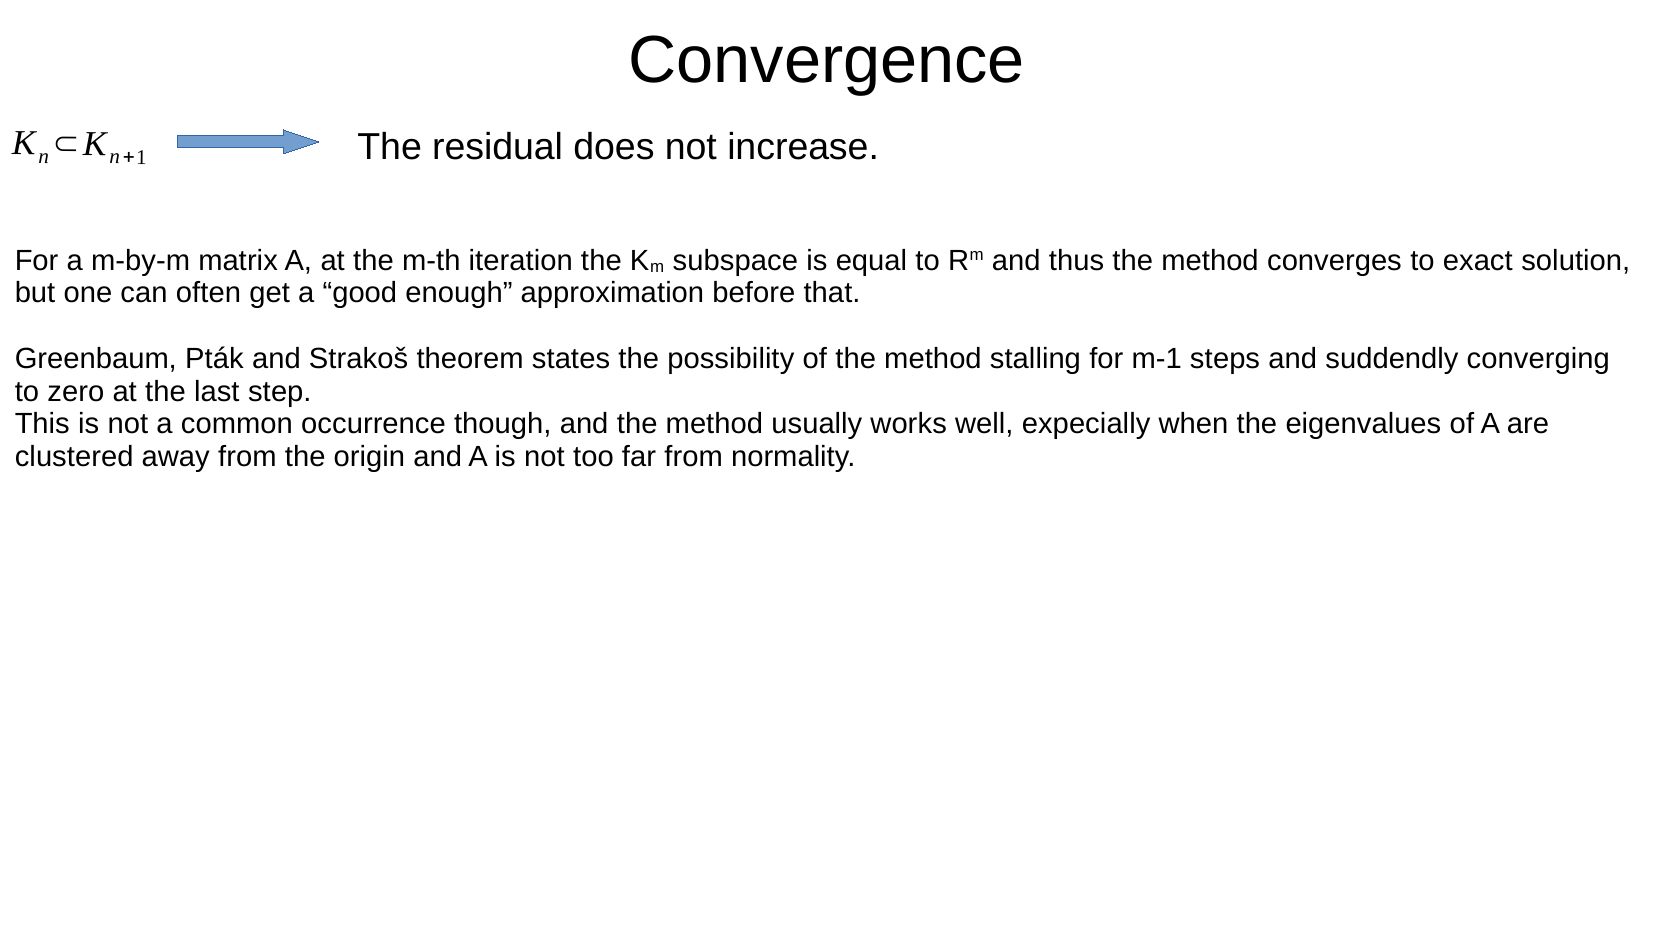

# Convergence
The residual does not increase.
For a m-by-m matrix A, at the m-th iteration the Km subspace is equal to Rm and thus the method converges to exact solution, but one can often get a “good enough” approximation before that.
Greenbaum, Pták and Strakoš theorem states the possibility of the method stalling for m-1 steps and suddendly converging to zero at the last step.
This is not a common occurrence though, and the method usually works well, expecially when the eigenvalues of A are clustered away from the origin and A is not too far from normality.